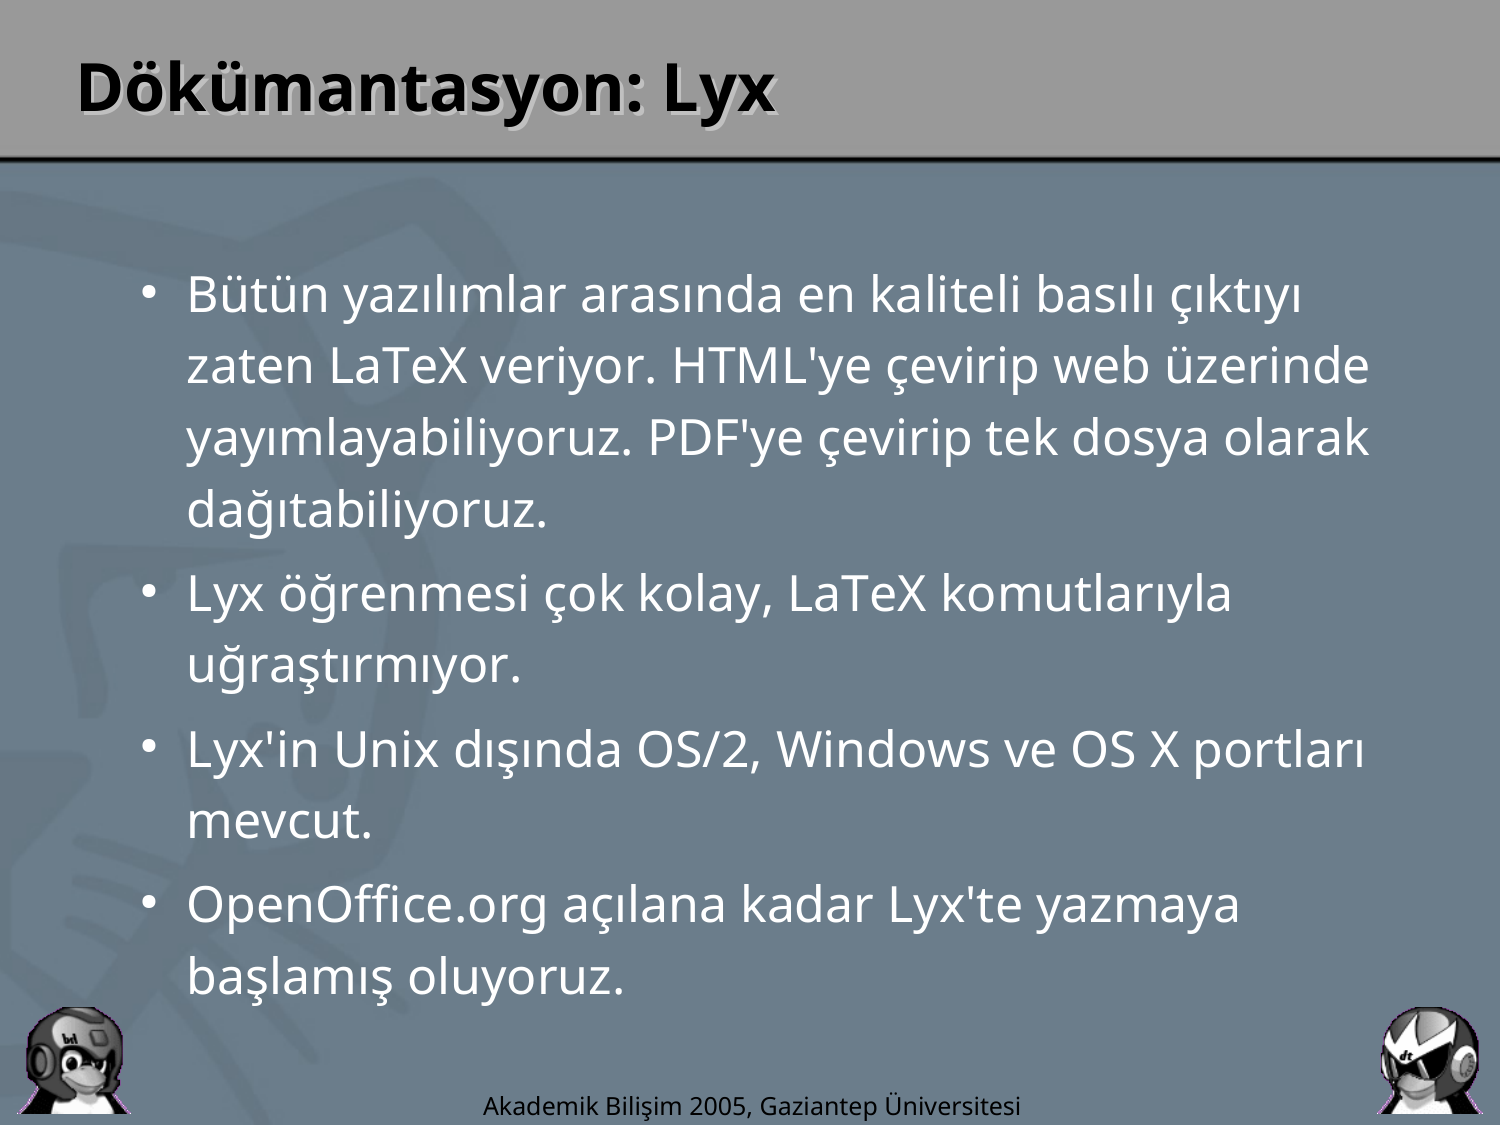

# Dökümantasyon: Lyx
Bütün yazılımlar arasında en kaliteli basılı çıktıyı zaten LaTeX veriyor. HTML'ye çevirip web üzerinde yayımlayabiliyoruz. PDF'ye çevirip tek dosya olarak dağıtabiliyoruz.
Lyx öğrenmesi çok kolay, LaTeX komutlarıyla uğraştırmıyor.
Lyx'in Unix dışında OS/2, Windows ve OS X portları mevcut.
OpenOffice.org açılana kadar Lyx'te yazmaya başlamış oluyoruz.